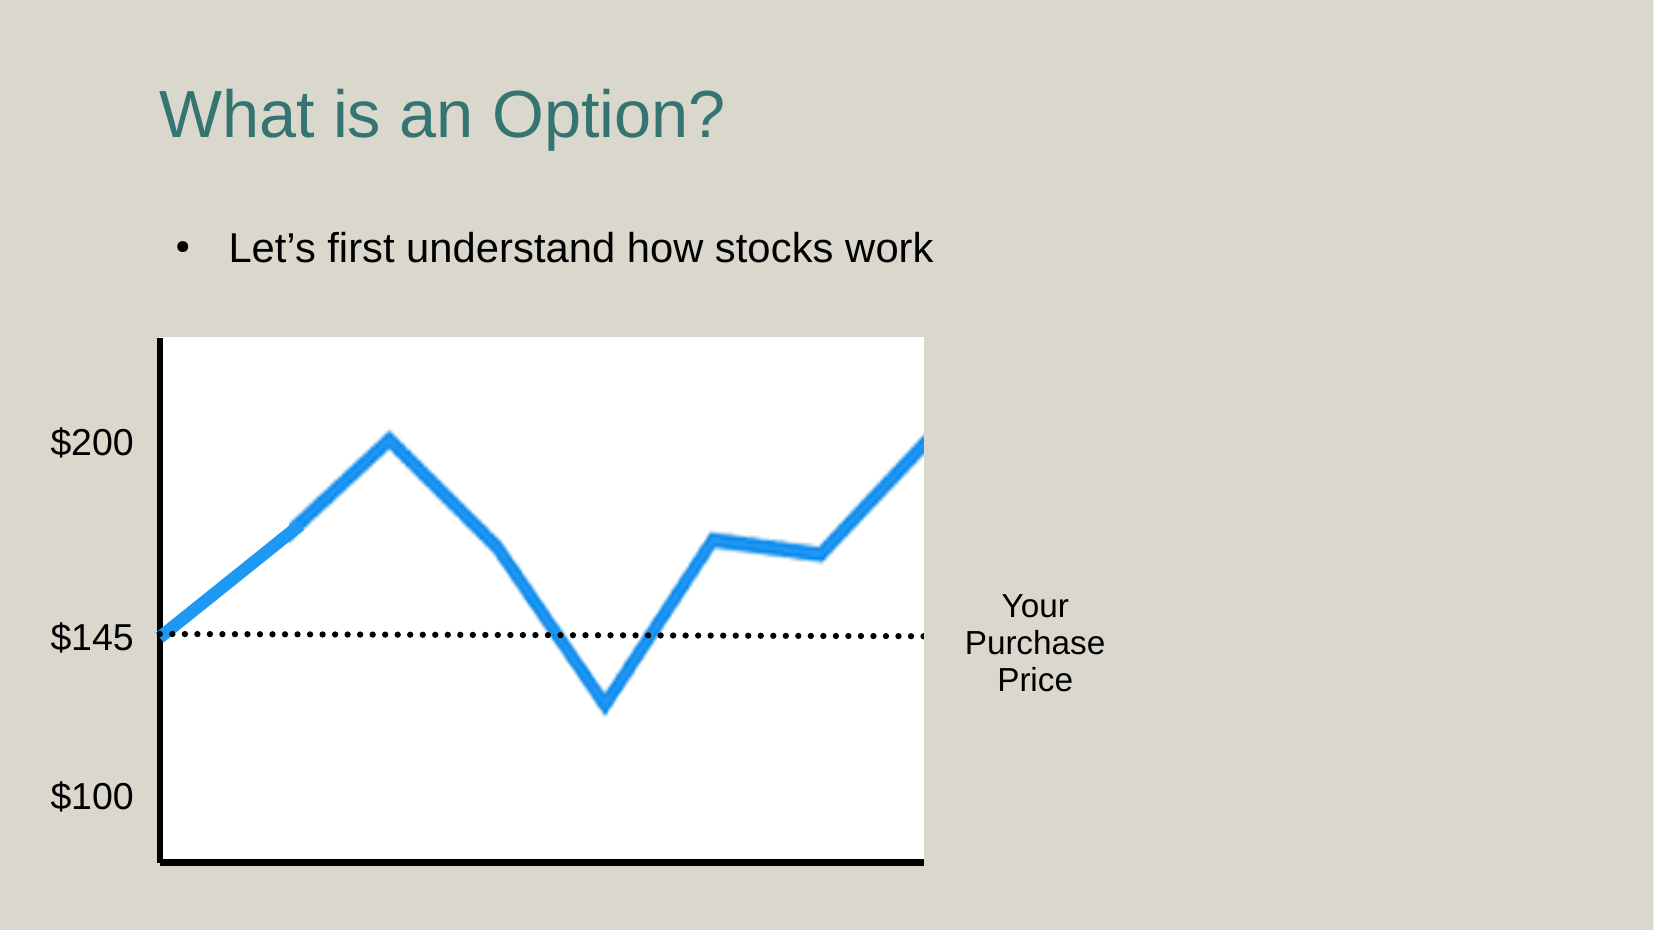

# What is an Option?
Let’s first understand how stocks work
$200
Your Purchase Price
$145
$100